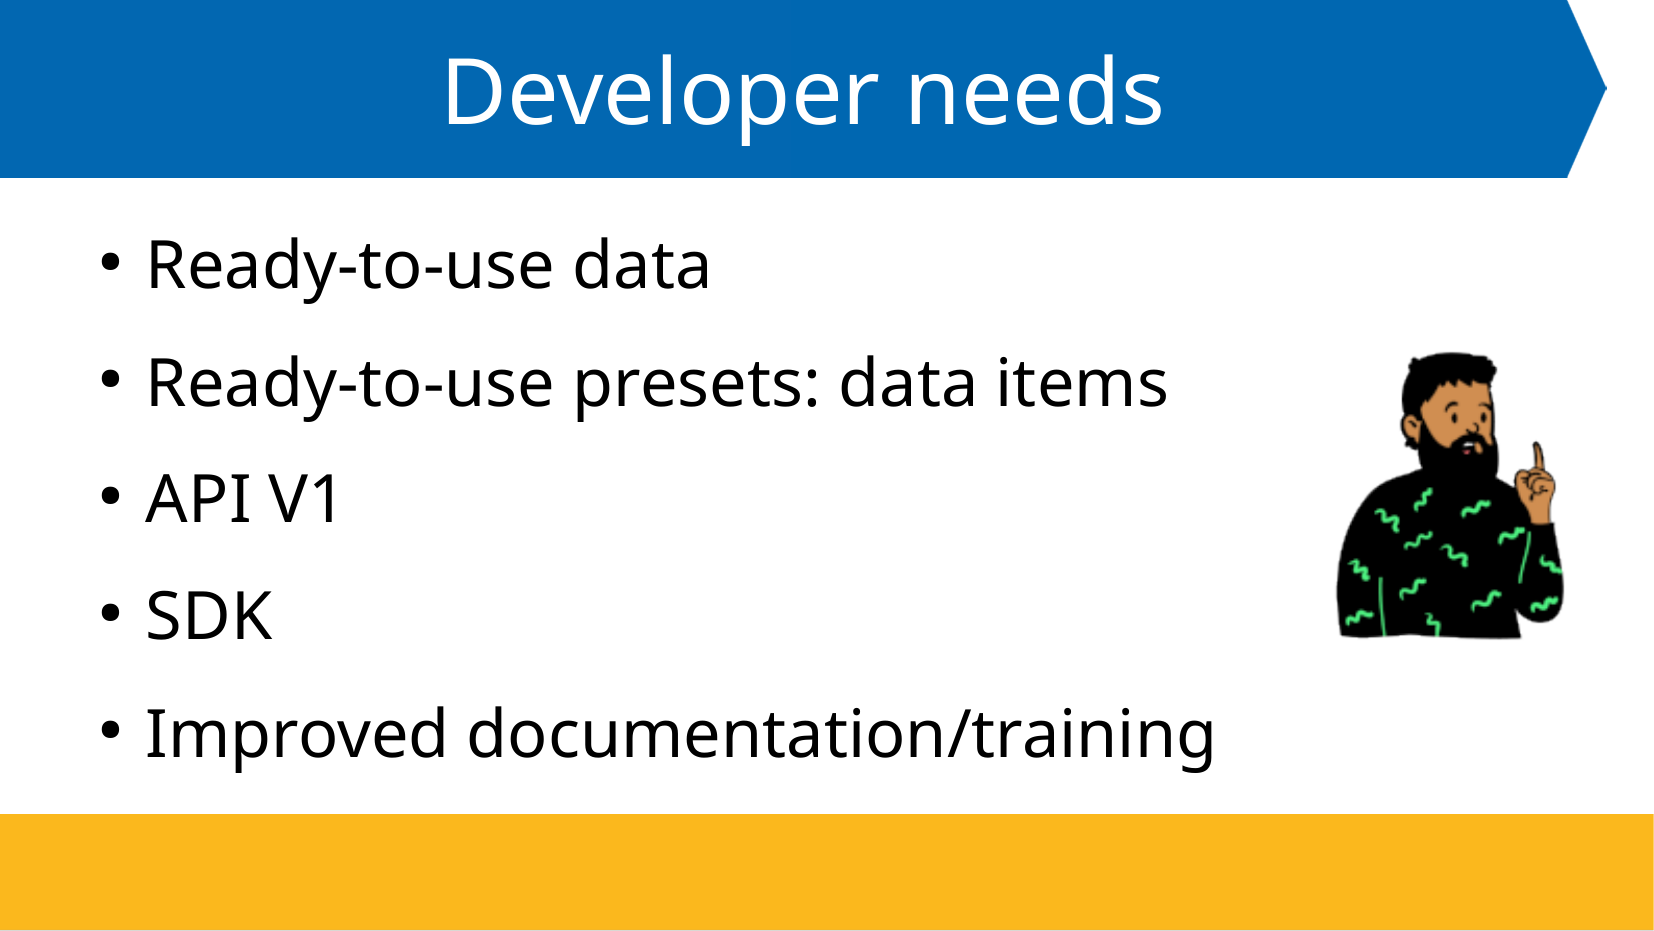

# Developer needs
Ready-to-use data
Ready-to-use presets: data items
API V1
SDK
Improved documentation/training